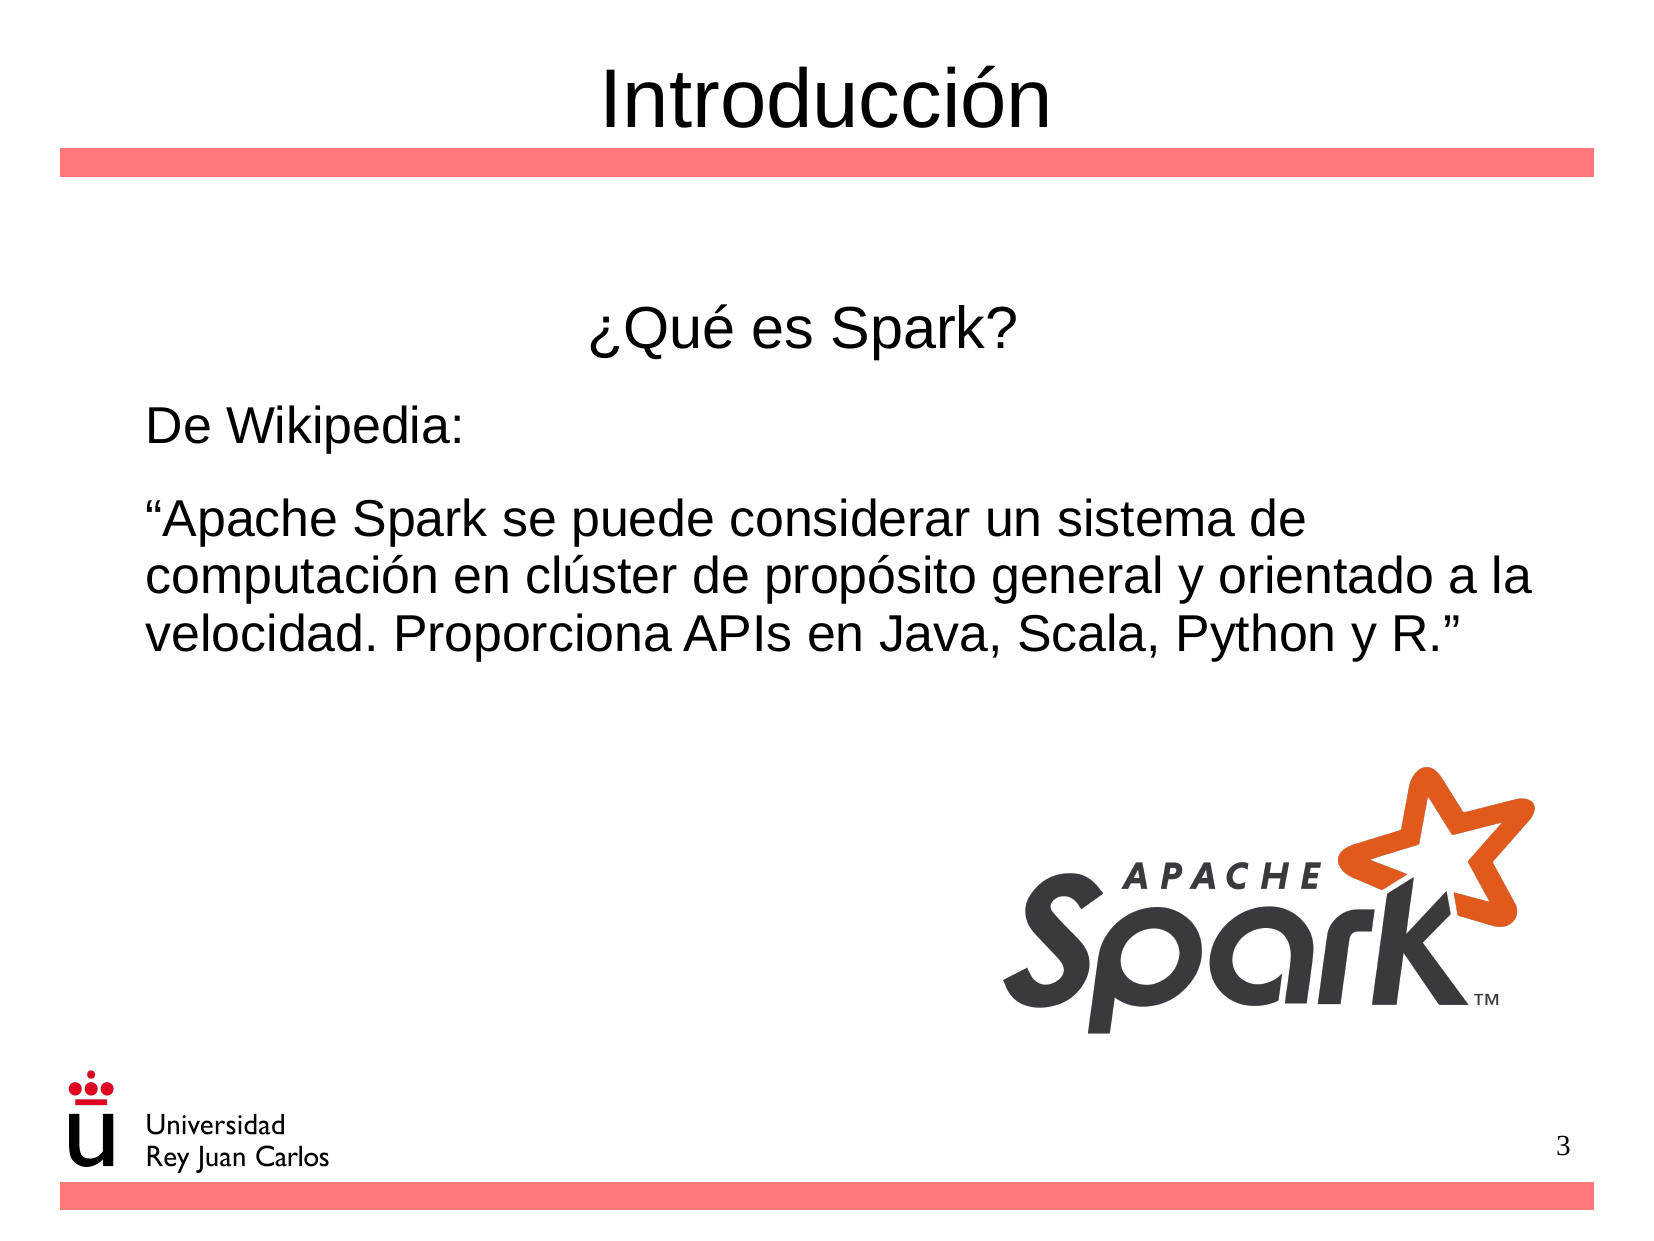

# Introducción
¿Qué es Spark?
De Wikipedia:
“Apache Spark se puede considerar un sistema de computación en clúster de propósito general y orientado a la velocidad. Proporciona APIs en Java, Scala, Python y R.”
3